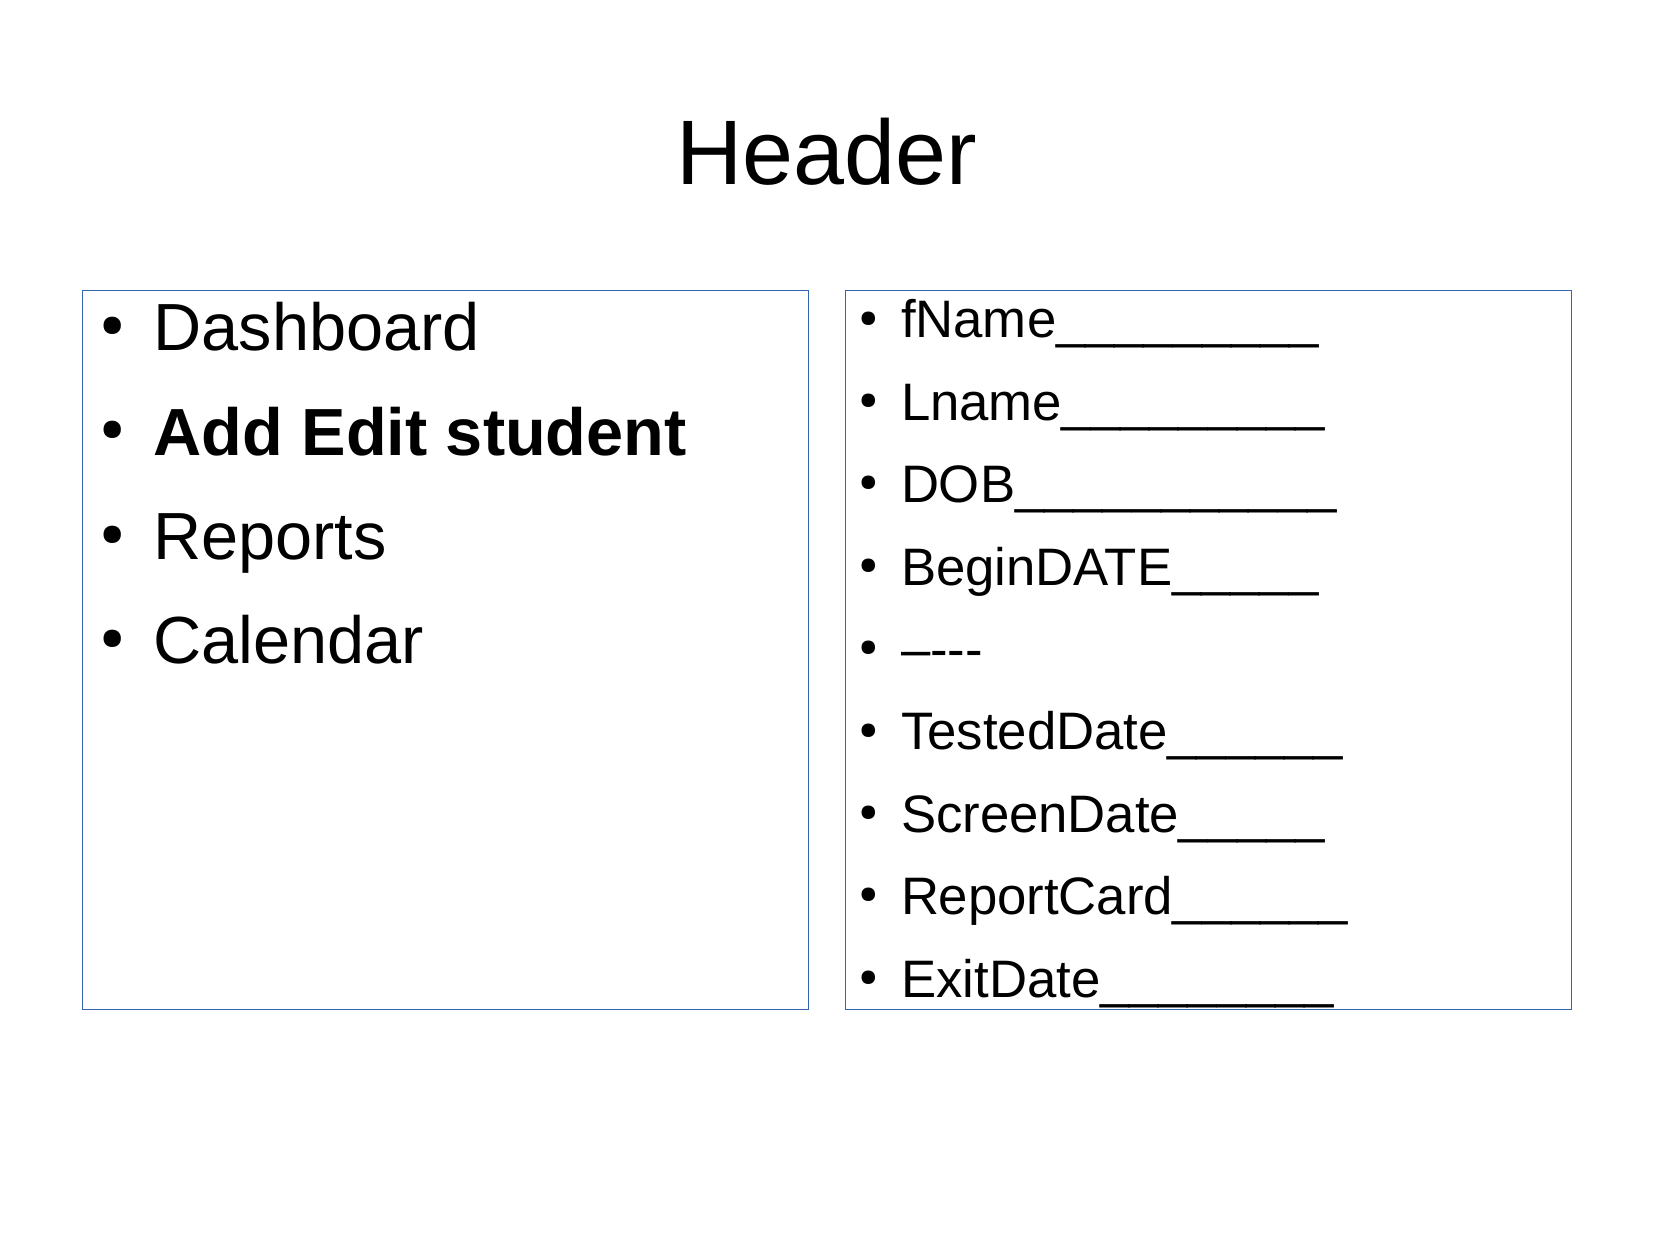

# Header
Dashboard
Add Edit student
Reports
Calendar
fName_________
Lname_________
DOB___________
BeginDATE_____
–---
TestedDate______
ScreenDate_____
ReportCard______
ExitDate________